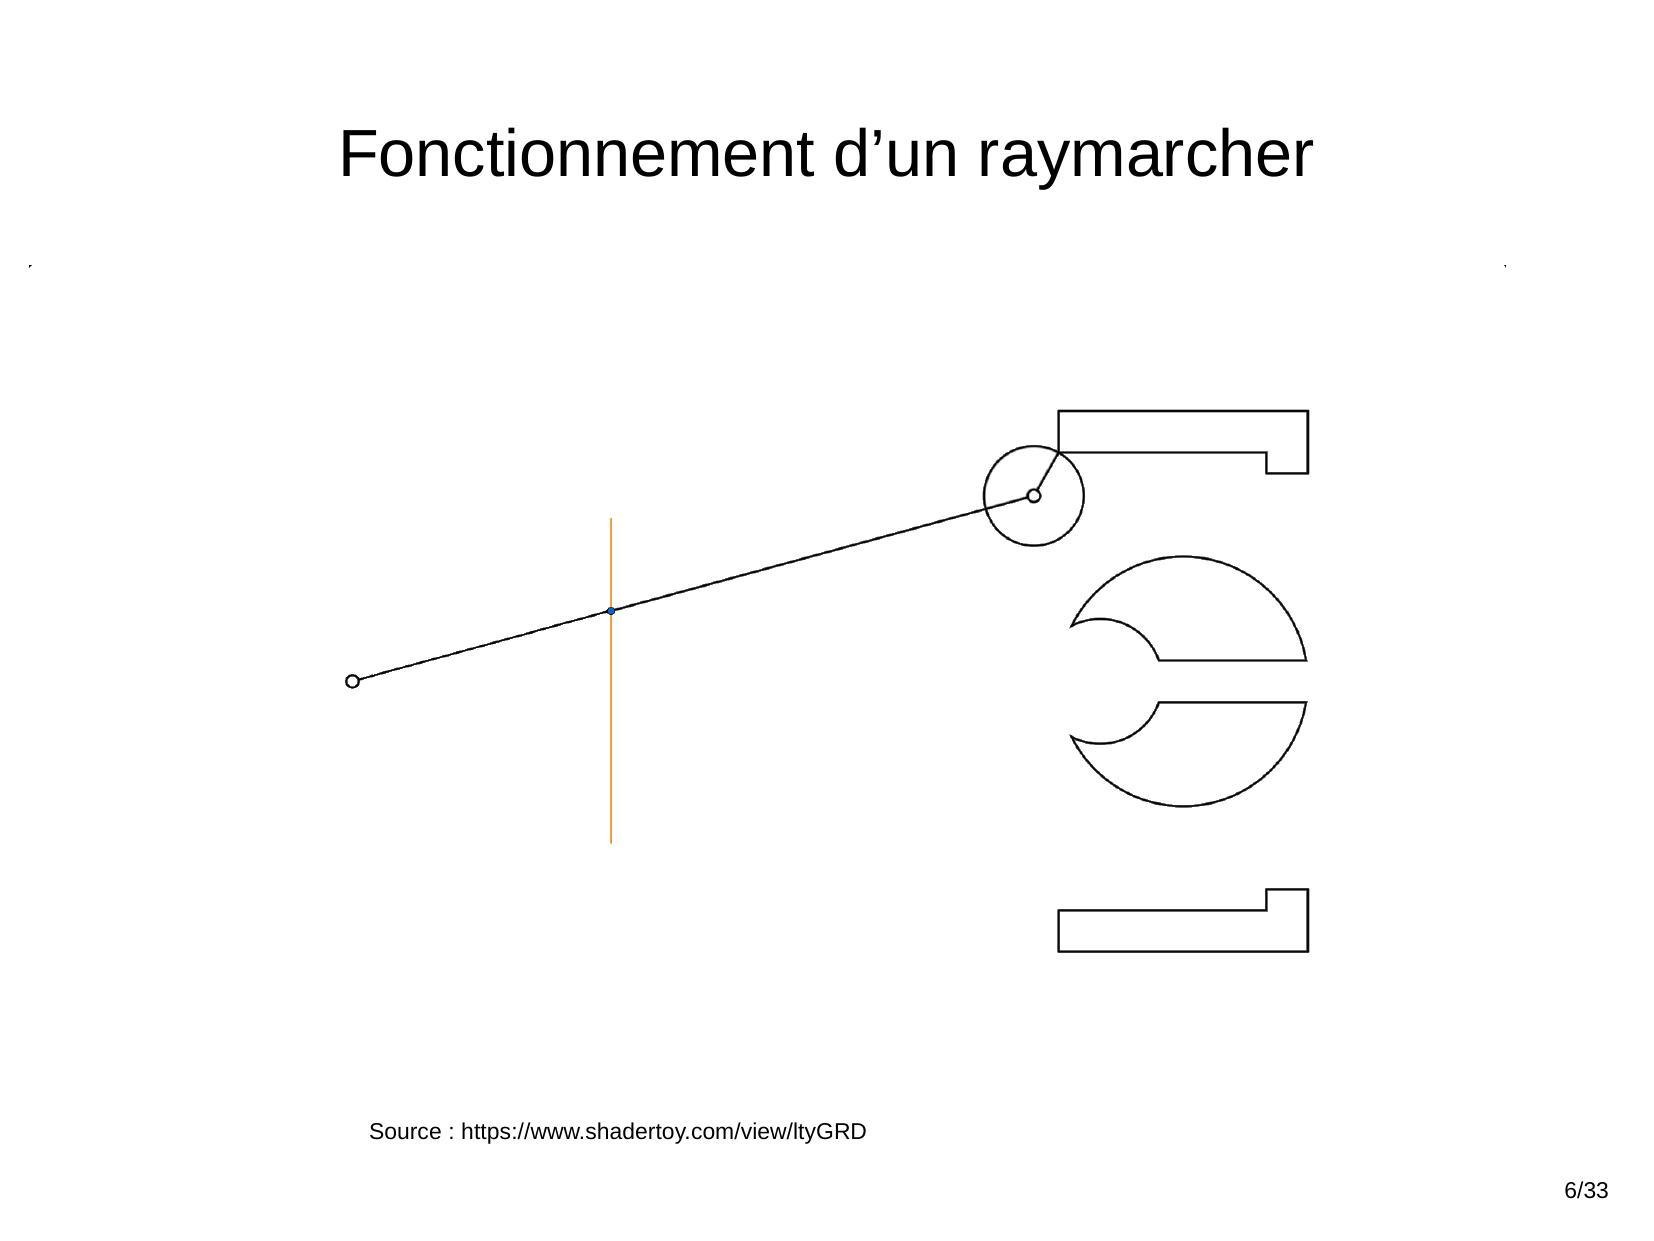

# Fonctionnement d’un raymarcher
Source : https://www.shadertoy.com/view/ltyGRD
6/33